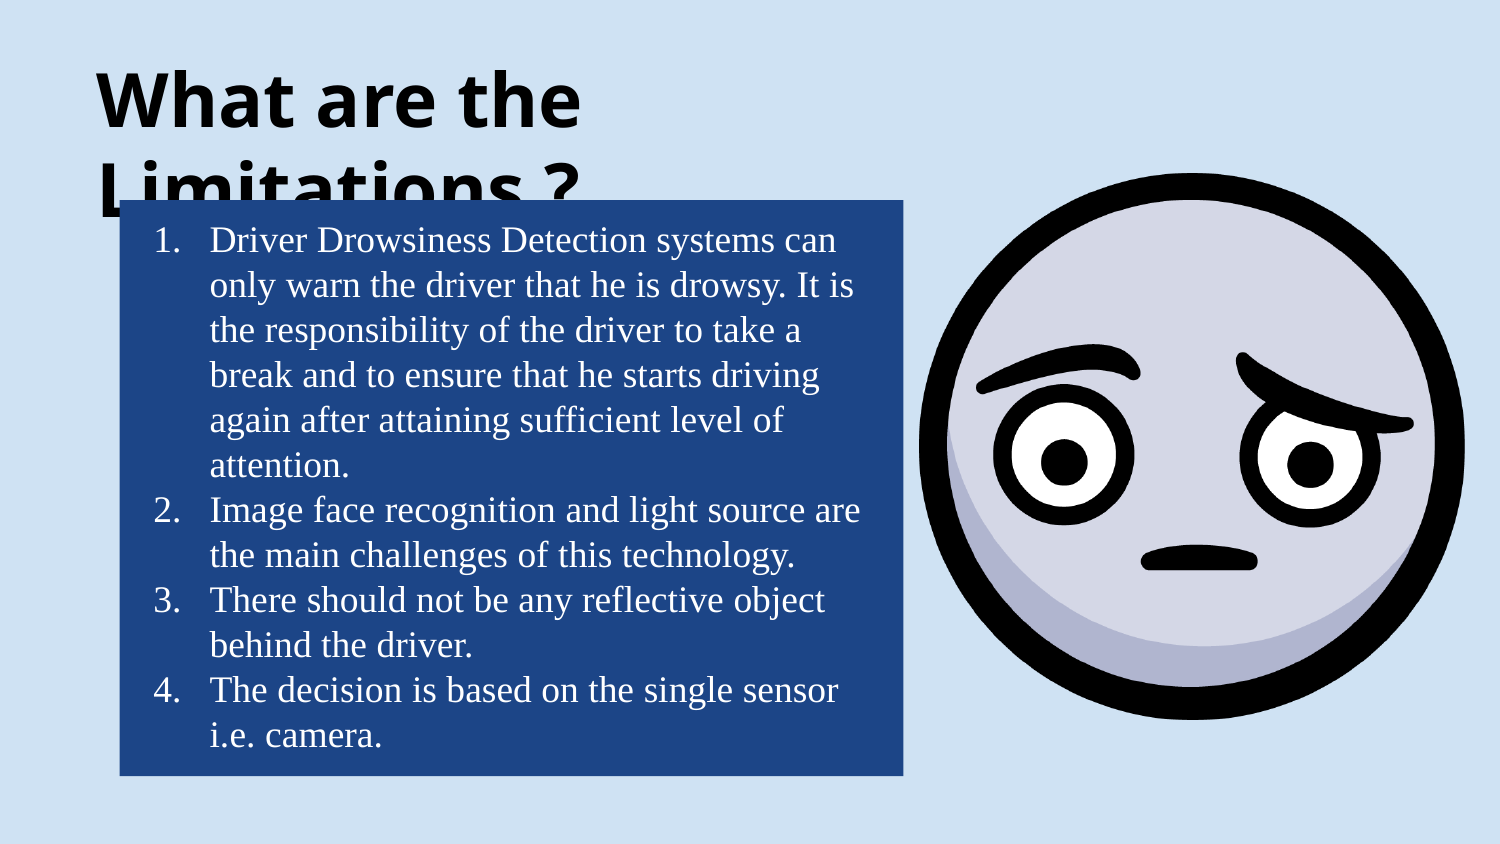

What are the Limitations ?
Driver Drowsiness Detection systems can only warn the driver that he is drowsy. It is the responsibility of the driver to take a break and to ensure that he starts driving again after attaining sufficient level of attention.
Image face recognition and light source are the main challenges of this technology.
There should not be any reflective object behind the driver.
The decision is based on the single sensor i.e. camera.